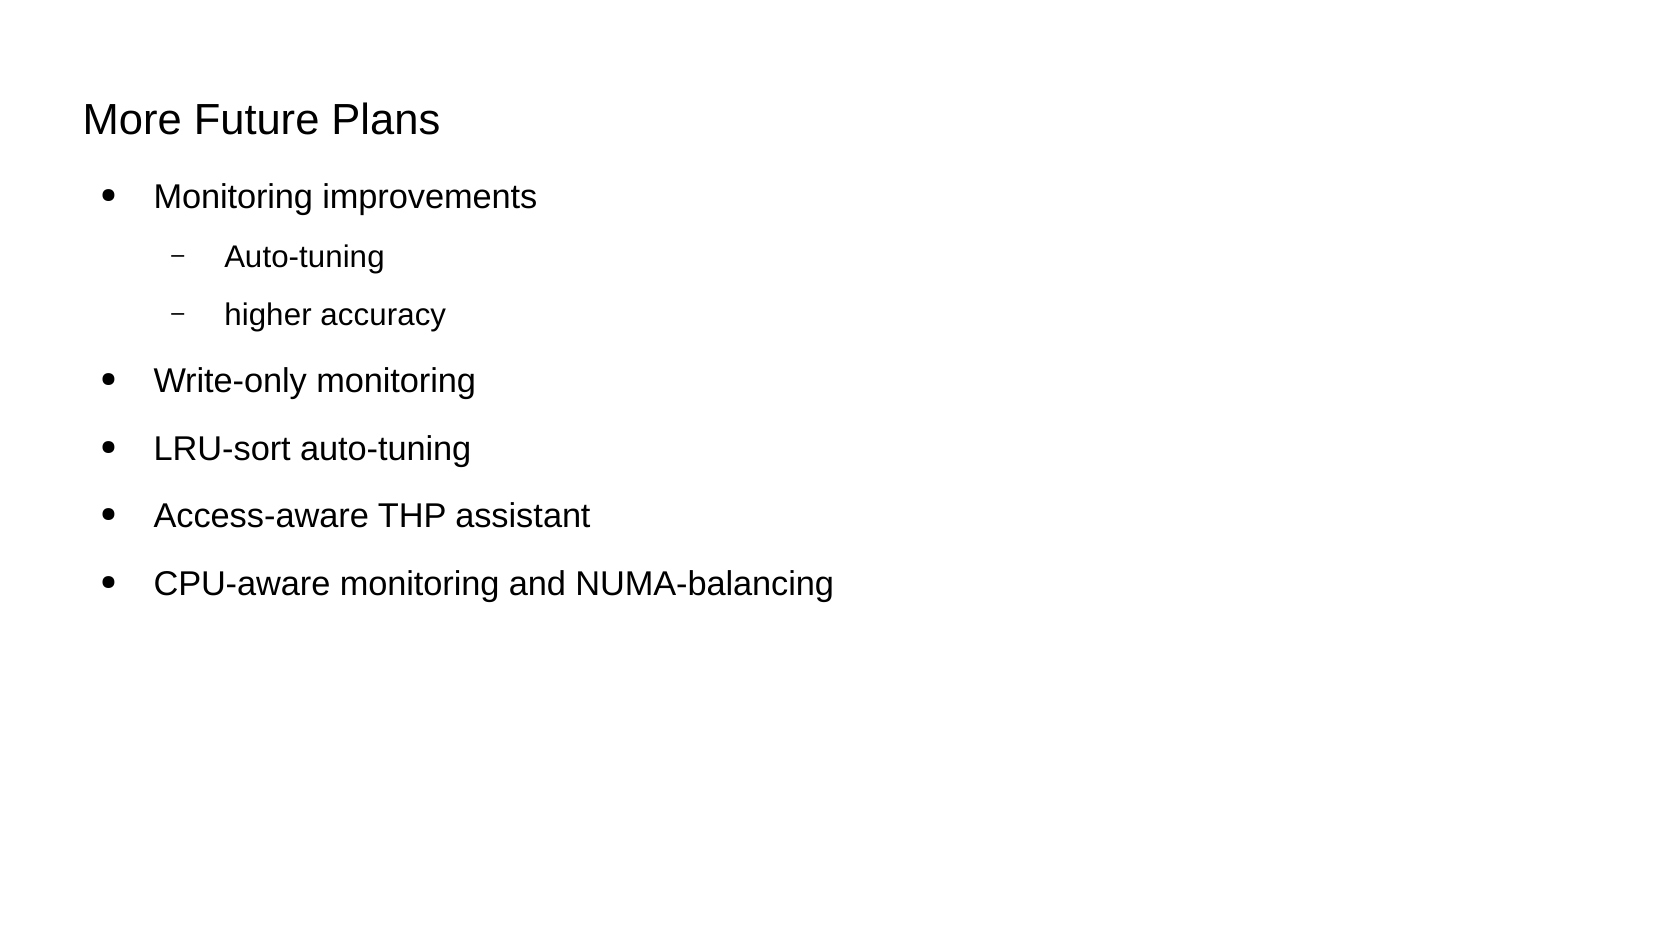

# More Future Plans
Monitoring improvements
Auto-tuning
higher accuracy
Write-only monitoring
LRU-sort auto-tuning
Access-aware THP assistant
CPU-aware monitoring and NUMA-balancing